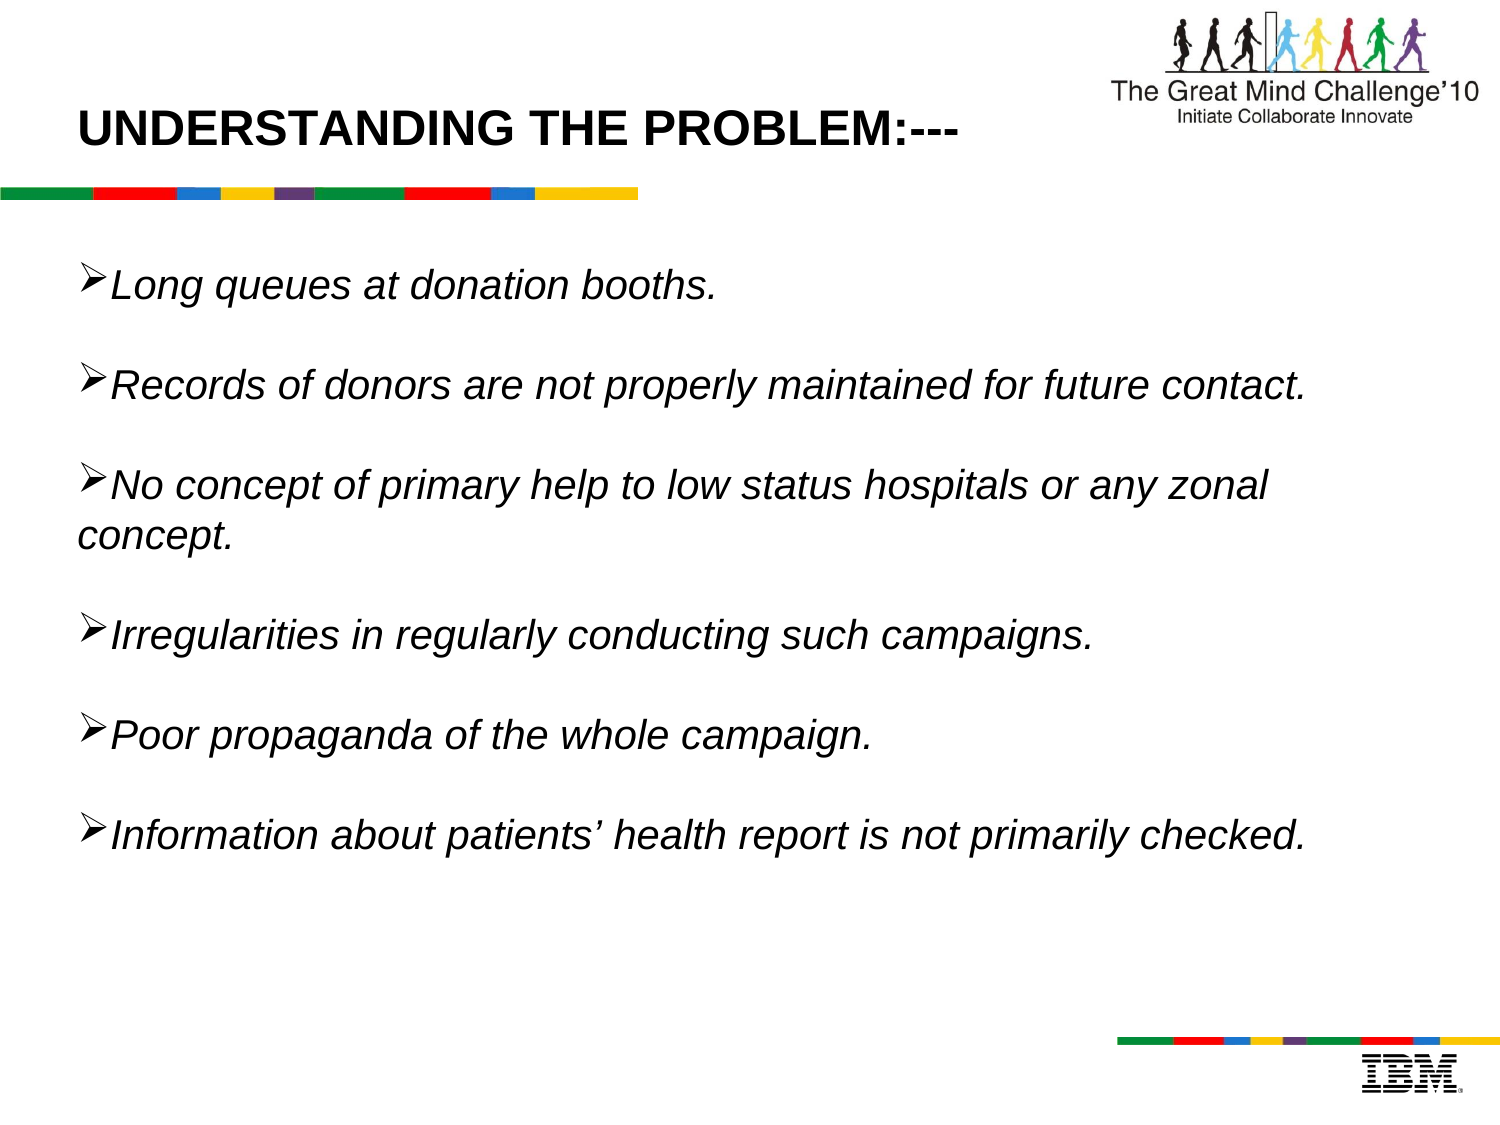

UNDERSTANDING THE PROBLEM:---
Long queues at donation booths.
Records of donors are not properly maintained for future contact.
No concept of primary help to low status hospitals or any zonal concept.
Irregularities in regularly conducting such campaigns.
Poor propaganda of the whole campaign.
Information about patients’ health report is not primarily checked.